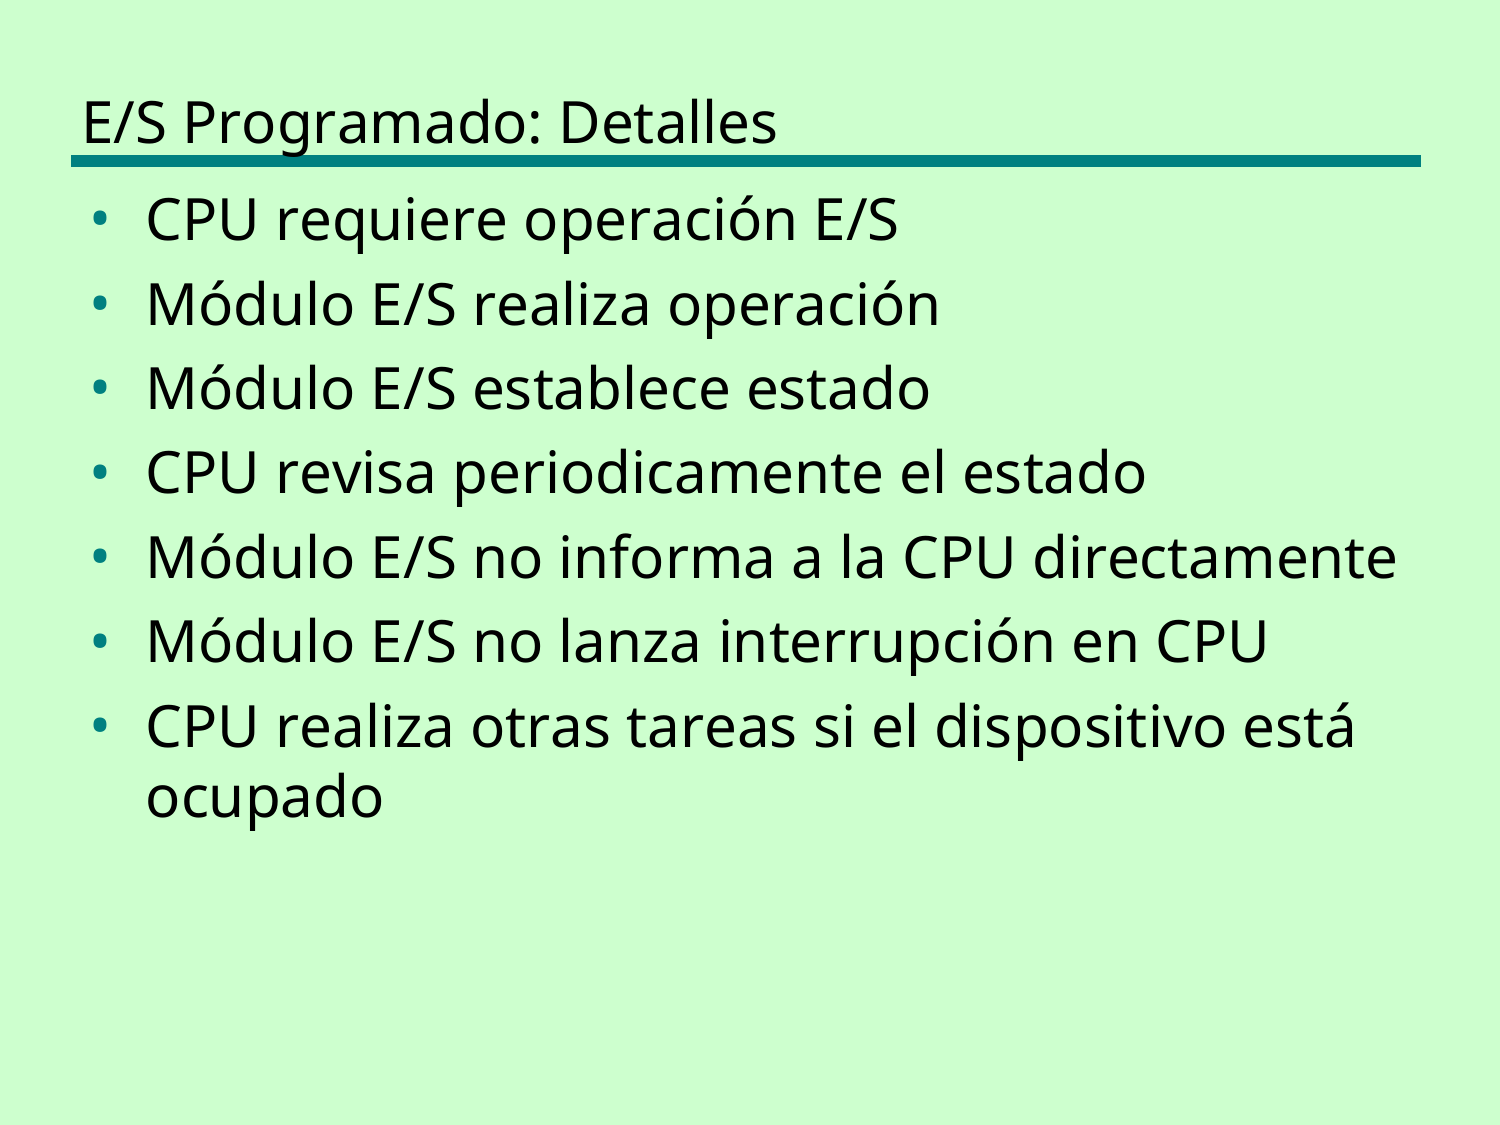

# E/S Programado: Detalles
CPU requiere operación E/S
Módulo E/S realiza operación
Módulo E/S establece estado
CPU revisa periodicamente el estado
Módulo E/S no informa a la CPU directamente
Módulo E/S no lanza interrupción en CPU
CPU realiza otras tareas si el dispositivo está ocupado